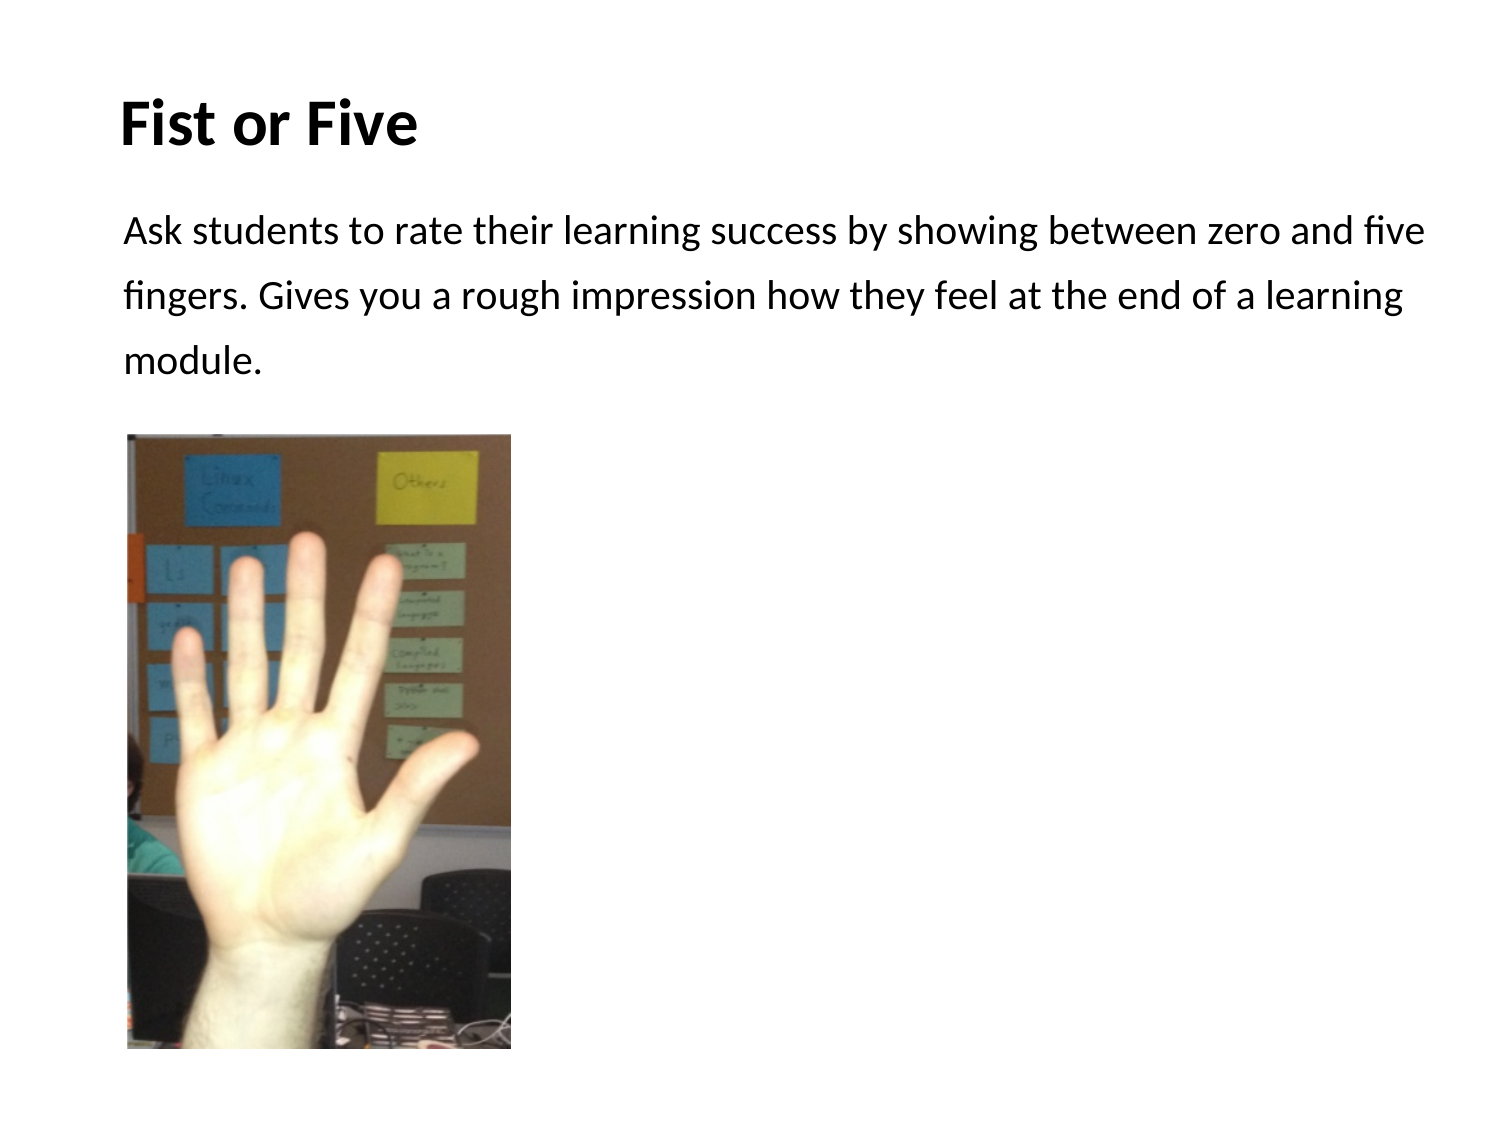

Fist or Five
Ask students to rate their learning success by showing between zero and five fingers. Gives you a rough impression how they feel at the end of a learning module.